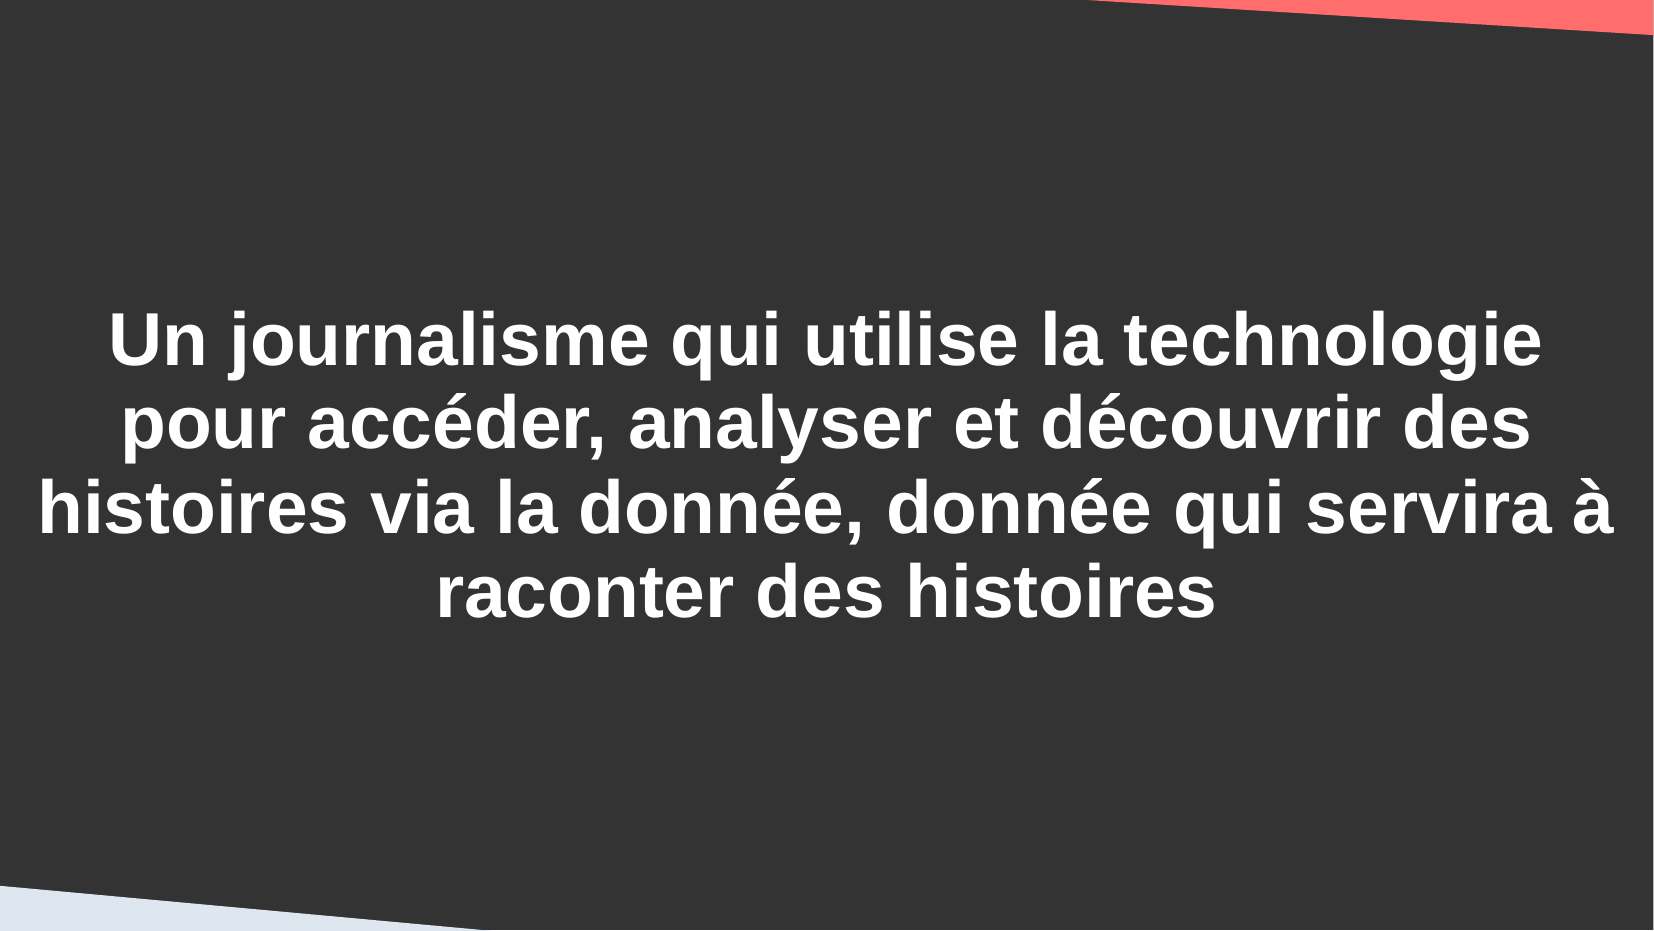

# Un journalisme qui utilise la technologie pour accéder, analyser et découvrir des histoires via la donnée, donnée qui servira à raconter des histoires